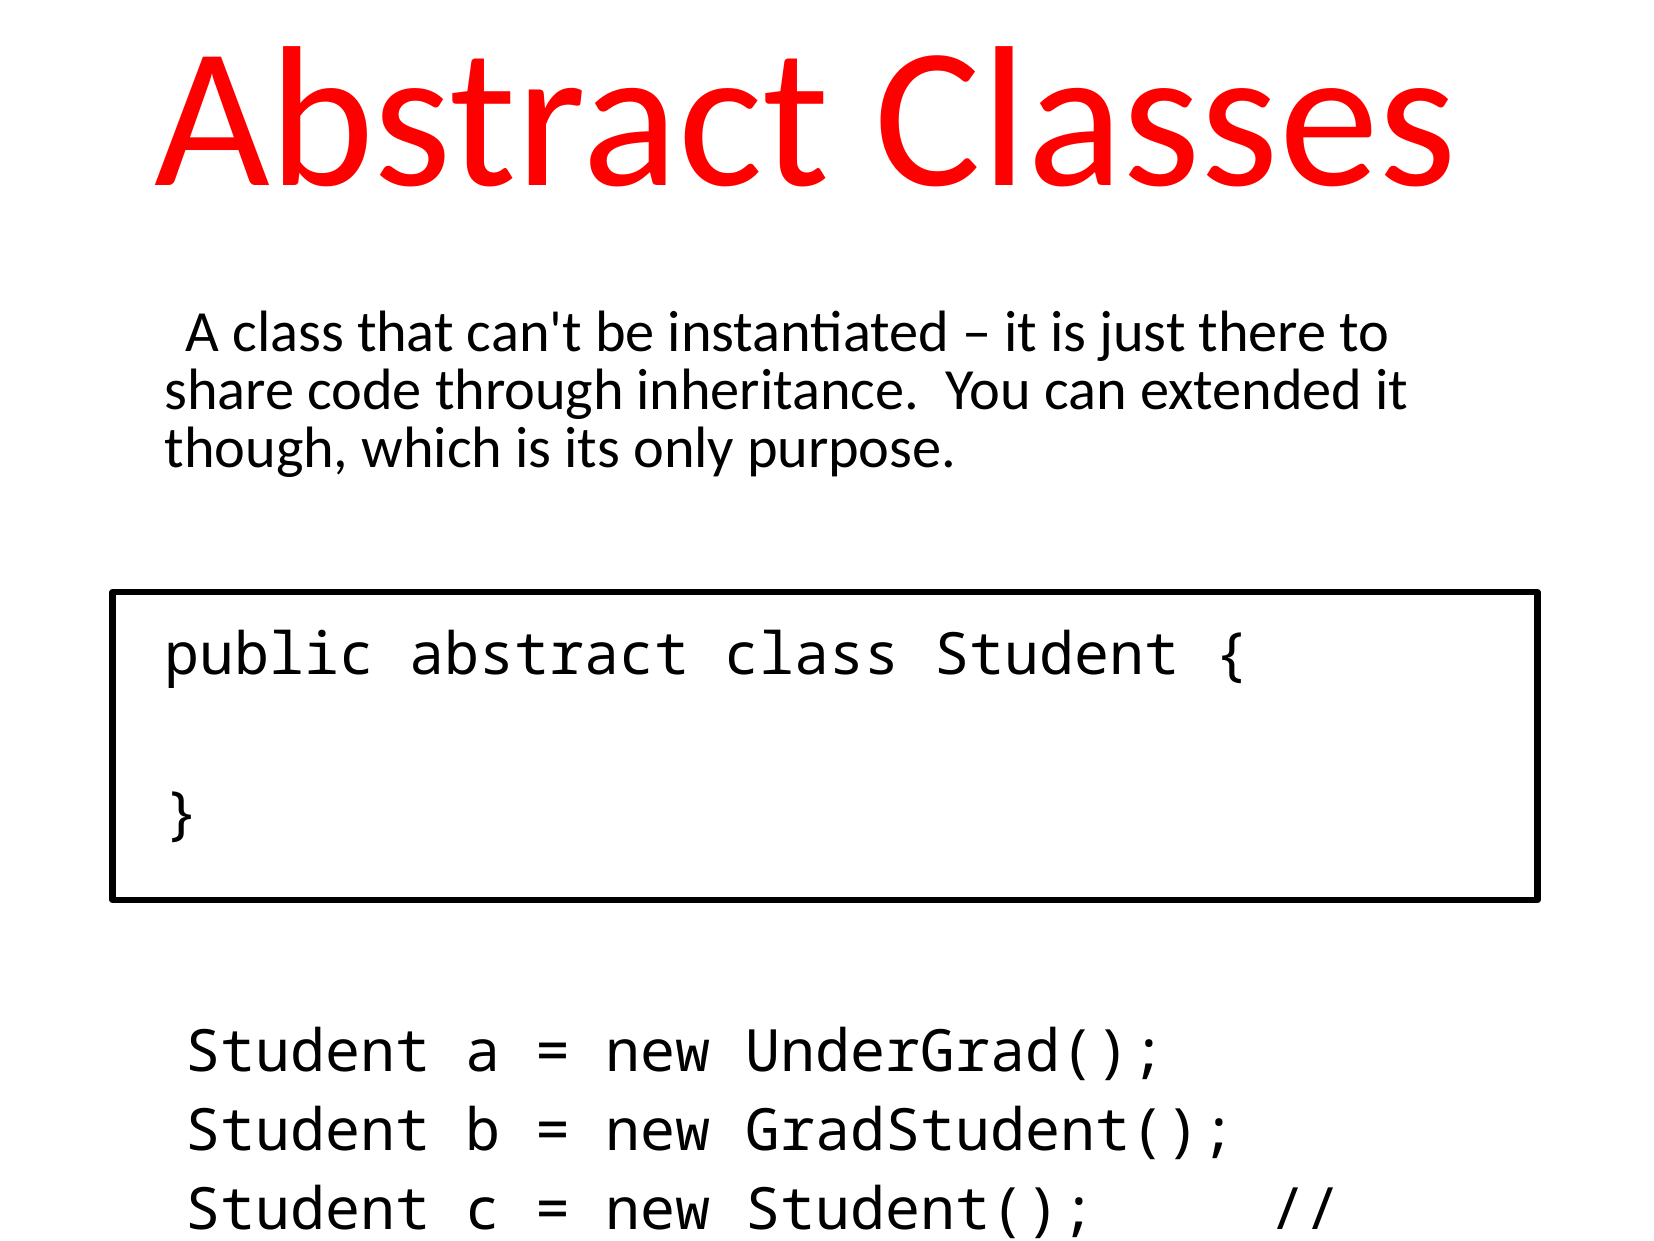

Abstract Classes
A class that can't be instantiated – it is just there to share code through inheritance. You can extended it though, which is its only purpose.
public abstract class Student {
}
Student a = new UnderGrad();
Student b = new GradStudent();
Student c = new Student(); // fails